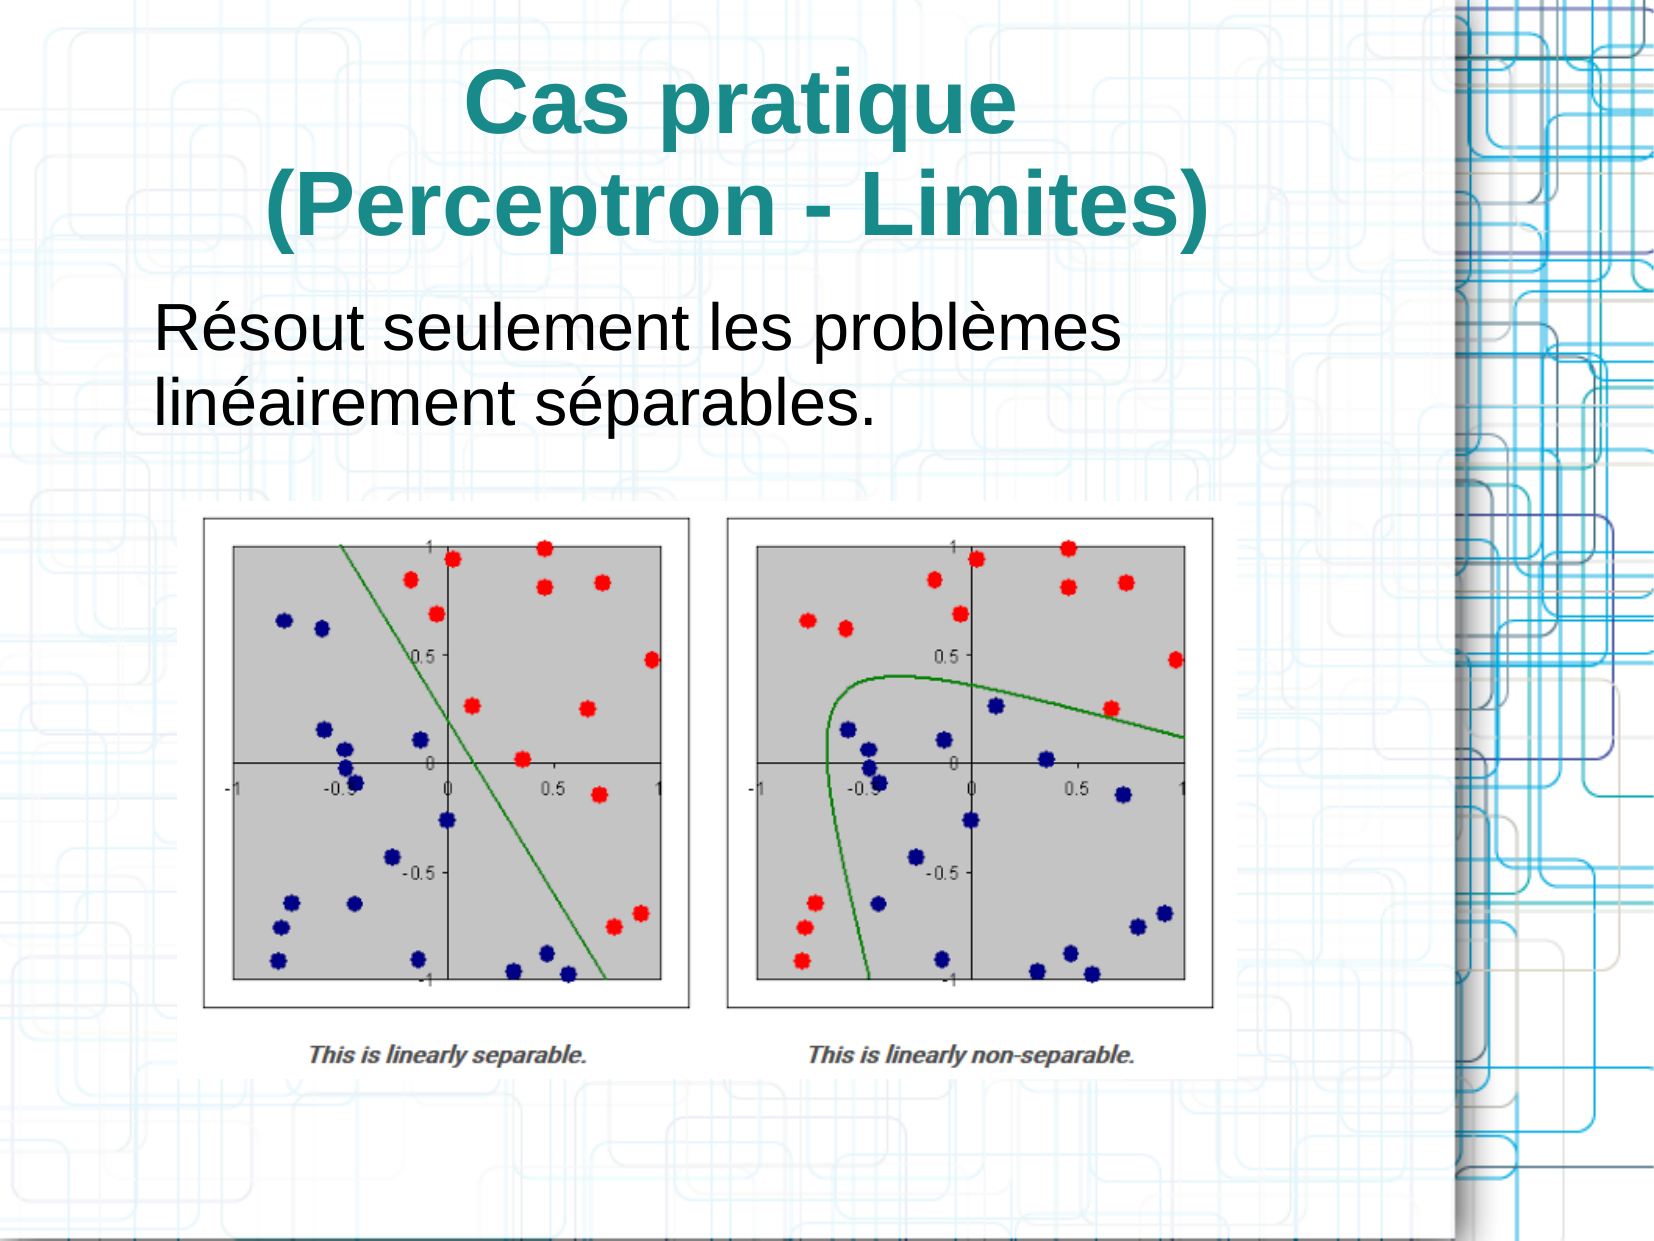

# Cas pratique (Perceptron - Limites)
Résout seulement les problèmes linéairement séparables.